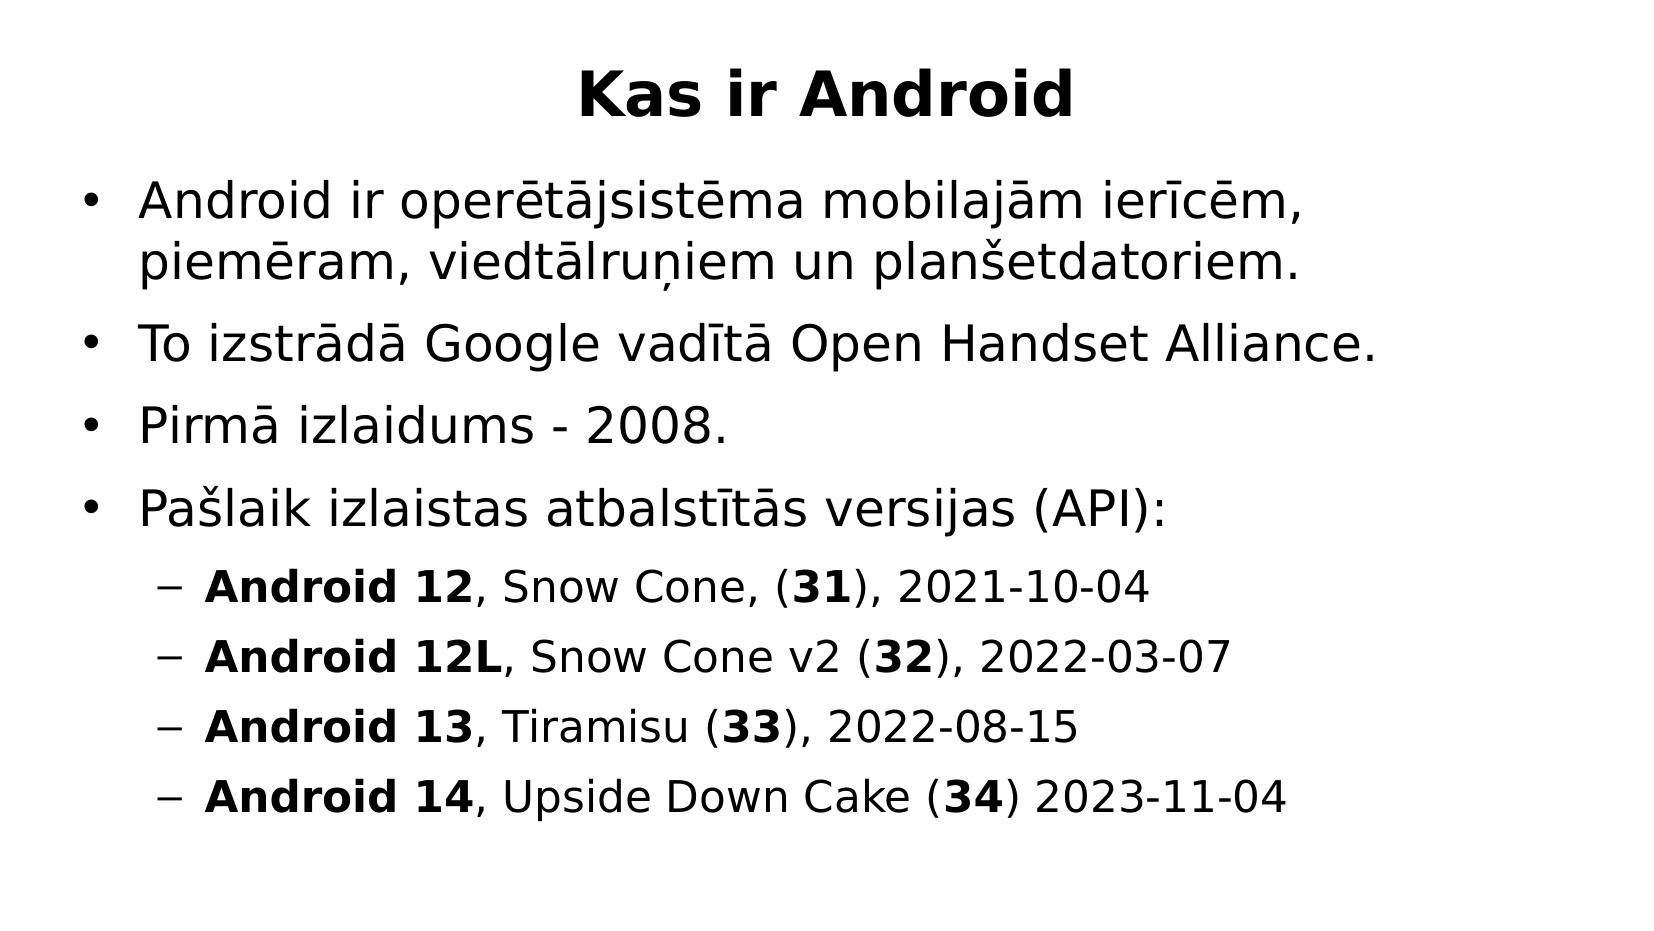

# Kas ir Android
Android ir operētājsistēma mobilajām ierīcēm, piemēram, viedtālruņiem un planšetdatoriem.
To izstrādā Google vadītā Open Handset Alliance.
Pirmā izlaidums - 2008.
Pašlaik izlaistas atbalstītās versijas (API):
Android 12, Snow Cone, (31), 2021-10-04
Android 12L, Snow Cone v2 (32), 2022-03-07
Android 13, Tiramisu (33), 2022-08-15
Android 14, Upside Down Cake (34) 2023-11-04